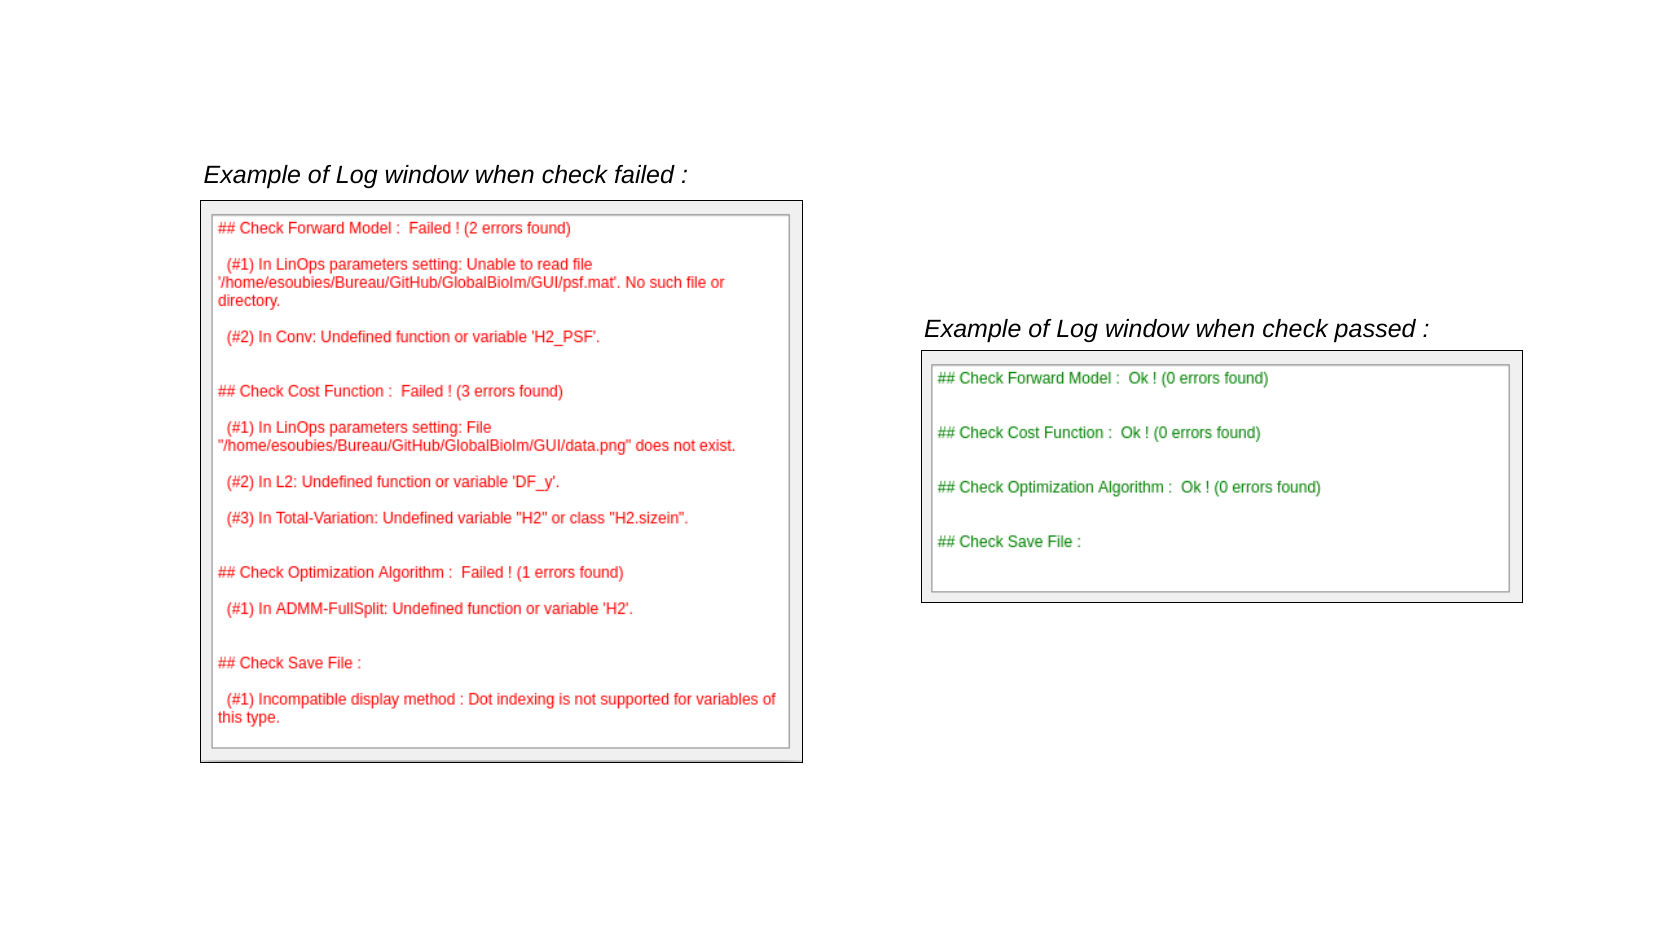

Example of Log window when check failed :
Example of Log window when check passed :